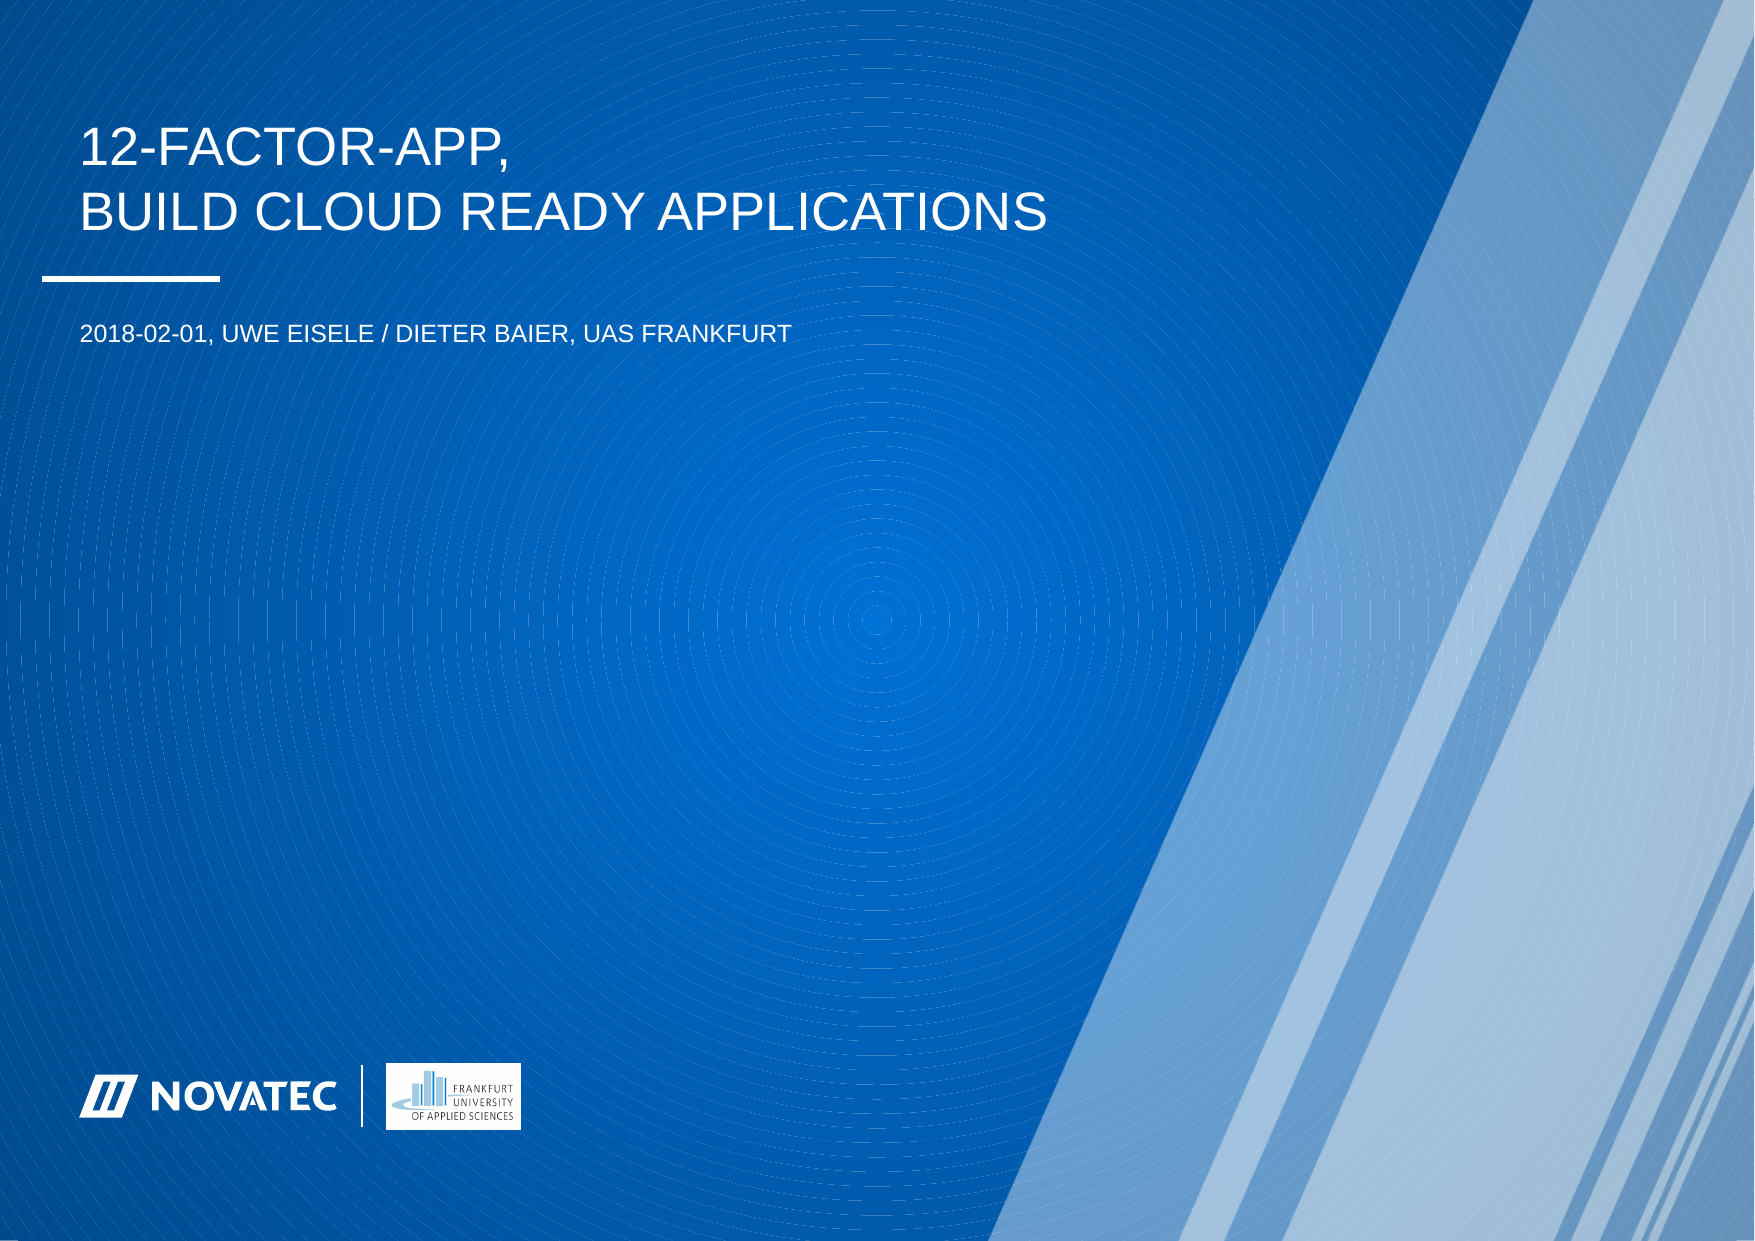

# 12-Factor-App, Build Cloud Ready Applications
2018-02-01, Uwe Eisele / Dieter Baier, UAS Frankfurt